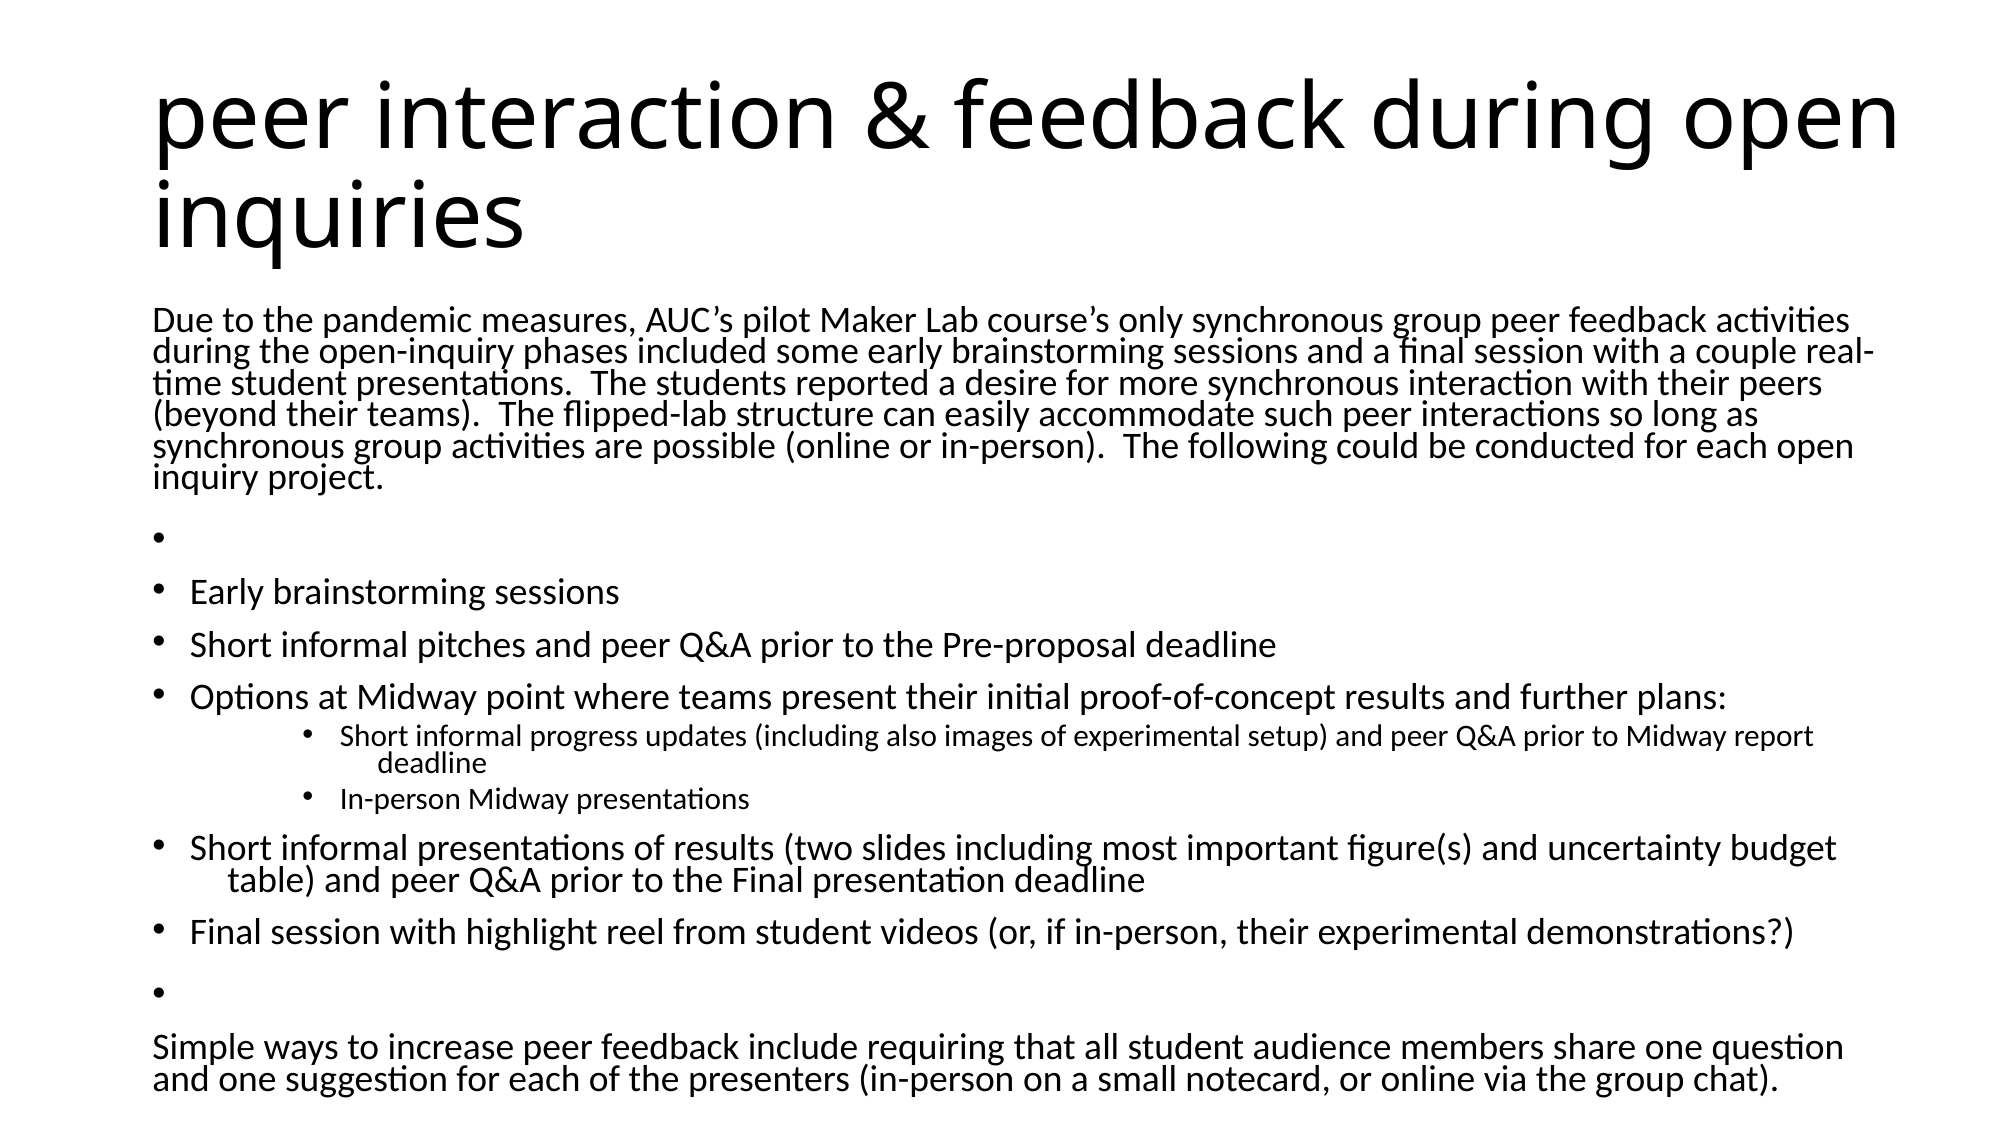

# peer interaction & feedback during open inquiries
Due to the pandemic measures, AUC’s pilot Maker Lab course’s only synchronous group peer feedback activities during the open-inquiry phases included some early brainstorming sessions and a final session with a couple real-time student presentations. The students reported a desire for more synchronous interaction with their peers (beyond their teams). The flipped-lab structure can easily accommodate such peer interactions so long as synchronous group activities are possible (online or in-person). The following could be conducted for each open inquiry project.
Early brainstorming sessions
Short informal pitches and peer Q&A prior to the Pre-proposal deadline
Options at Midway point where teams present their initial proof-of-concept results and further plans:
Short informal progress updates (including also images of experimental setup) and peer Q&A prior to Midway report deadline
In-person Midway presentations
Short informal presentations of results (two slides including most important figure(s) and uncertainty budget table) and peer Q&A prior to the Final presentation deadline
Final session with highlight reel from student videos (or, if in-person, their experimental demonstrations?)
Simple ways to increase peer feedback include requiring that all student audience members share one question and one suggestion for each of the presenters (in-person on a small notecard, or online via the group chat).